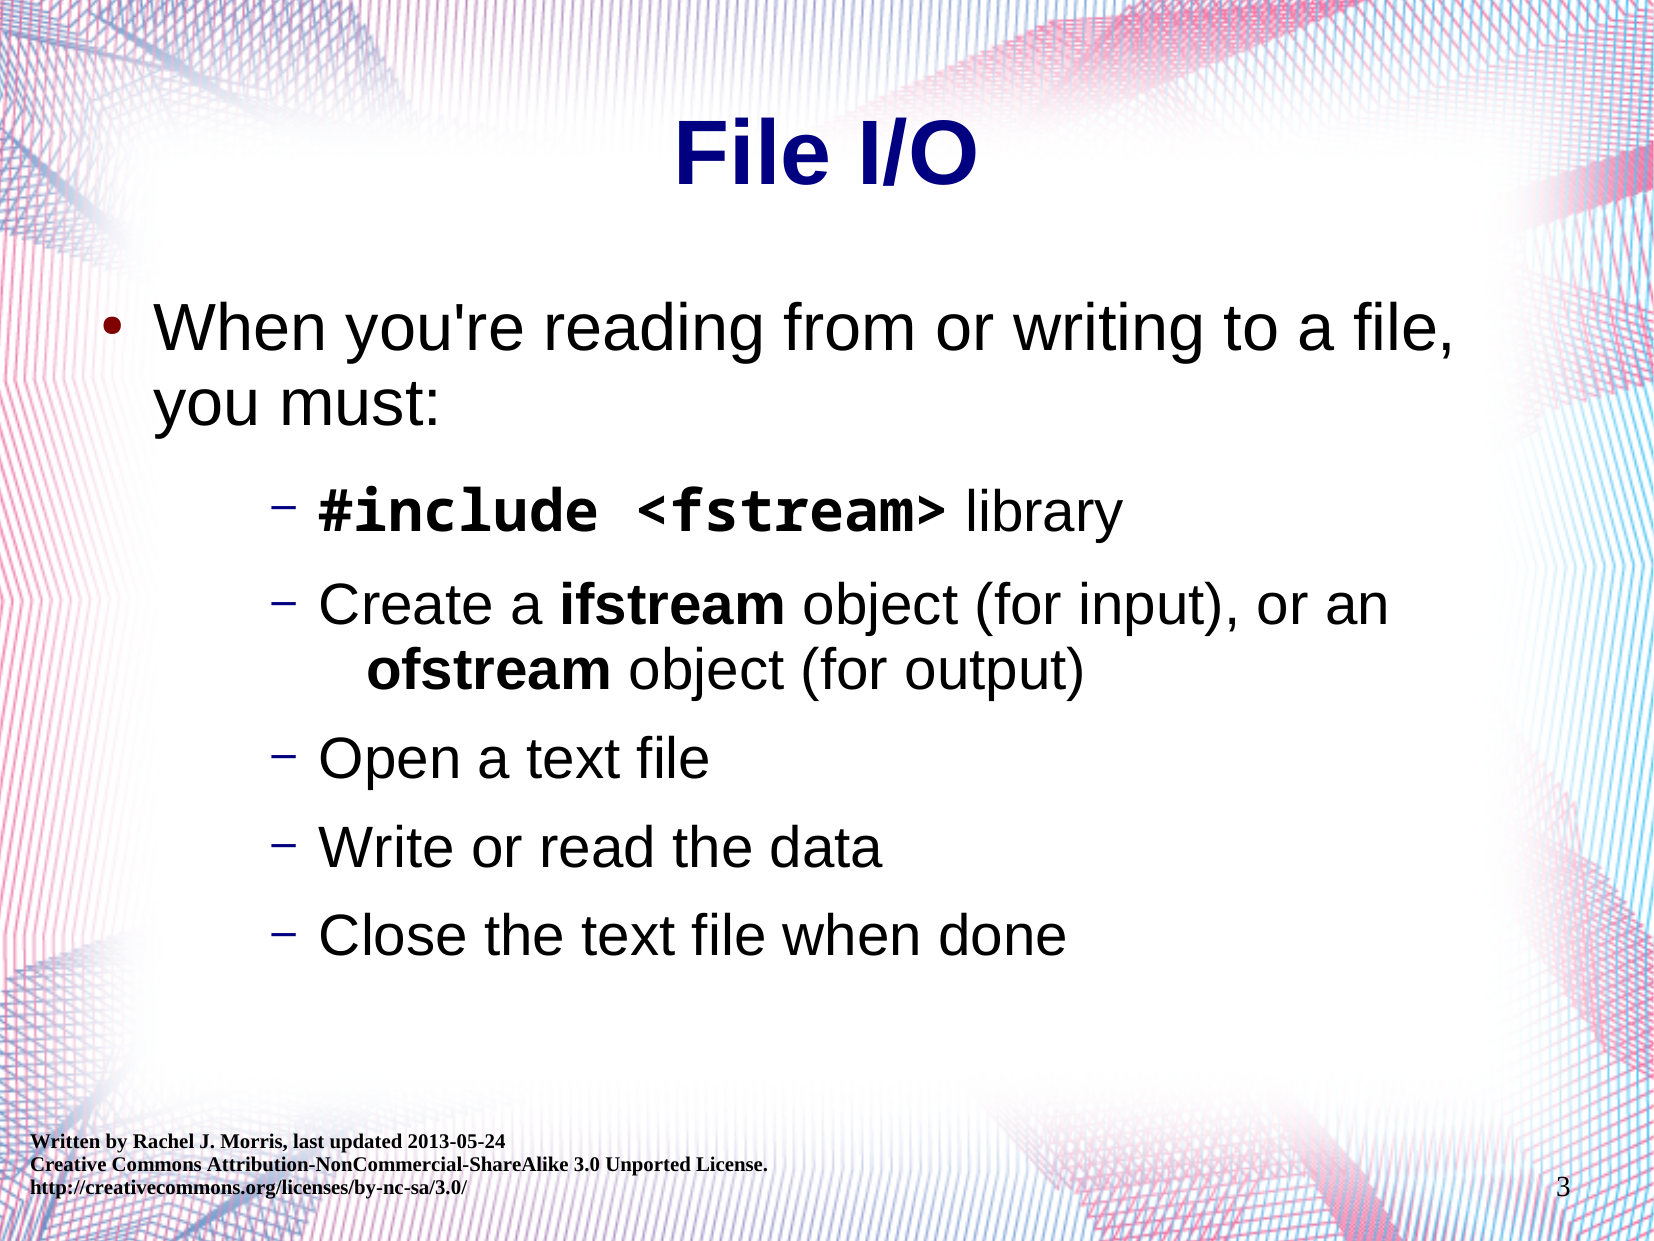

# File I/O
When you're reading from or writing to a file, you must:
#include <fstream> library
Create a ifstream object (for input), or an ofstream object (for output)
Open a text file
Write or read the data
Close the text file when done
3